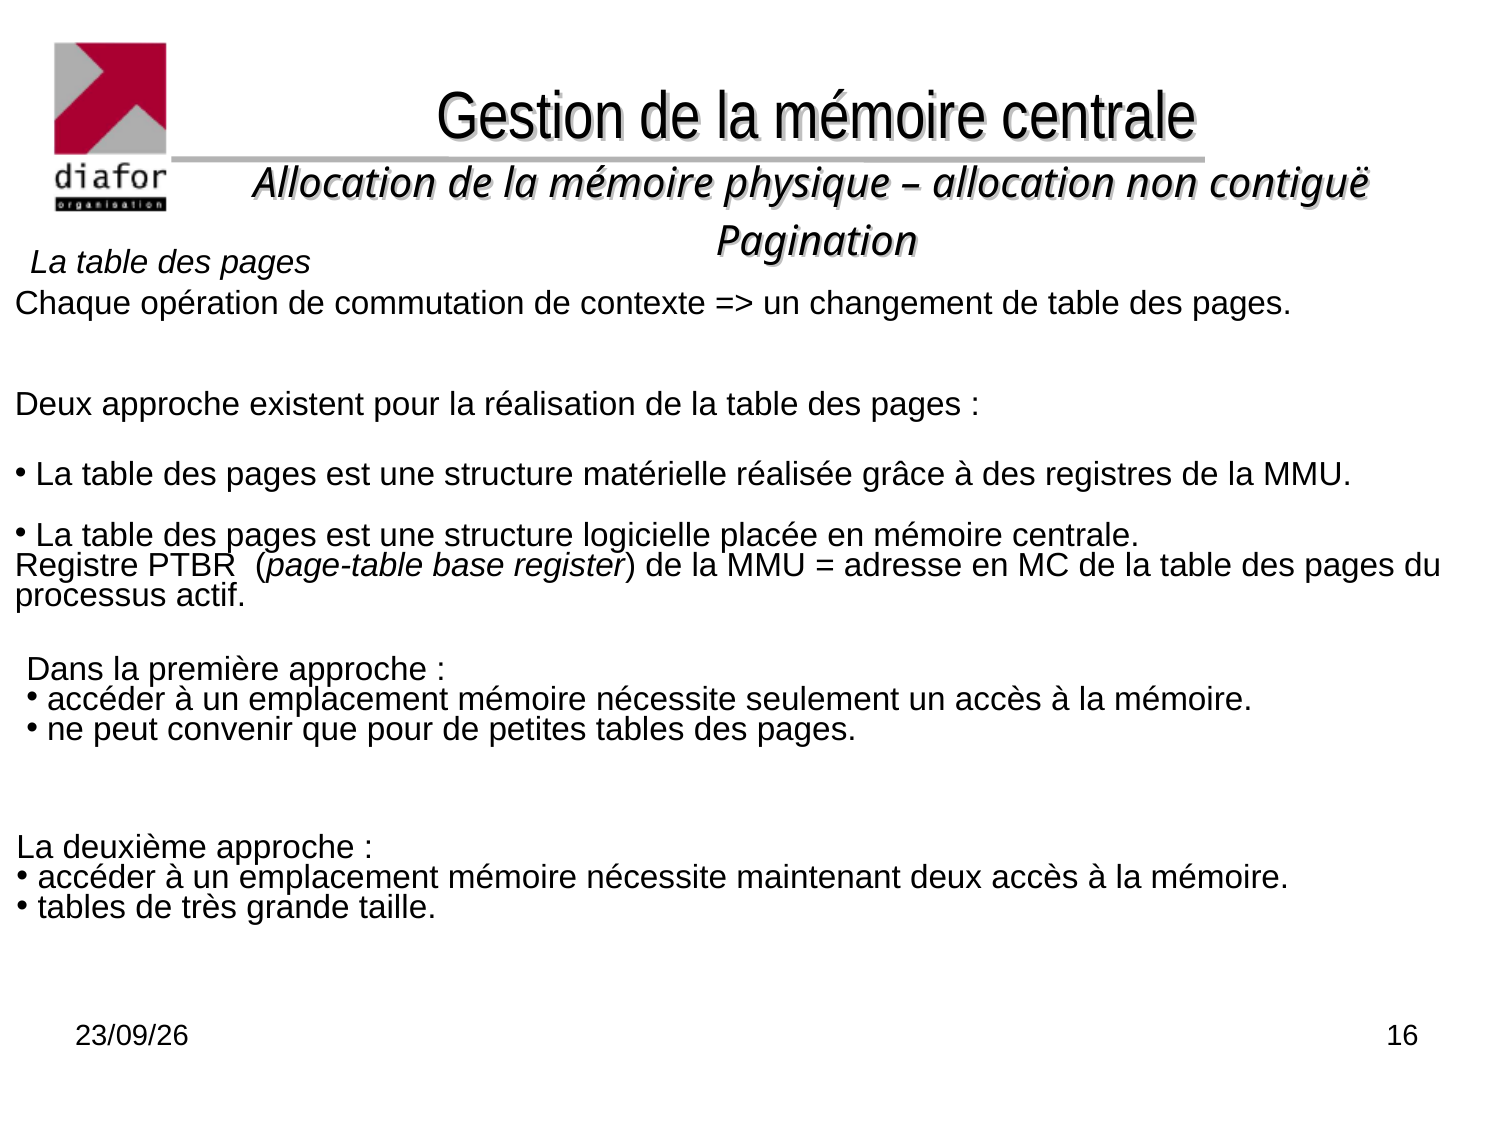

# Gestion de la mémoire centrale Allocation de la mémoire physique – allocation non contiguë Pagination
 La table des pages
Chaque opération de commutation de contexte => un changement de table des pages.
Deux approche existent pour la réalisation de la table des pages :
 La table des pages est une structure matérielle réalisée grâce à des registres de la MMU.
 La table des pages est une structure logicielle placée en mémoire centrale.
Registre PTBR (page-table base register) de la MMU = adresse en MC de la table des pages du
processus actif.
Dans la première approche :
 accéder à un emplacement mémoire nécessite seulement un accès à la mémoire.
 ne peut convenir que pour de petites tables des pages.
La deuxième approche :
 accéder à un emplacement mémoire nécessite maintenant deux accès à la mémoire.
 tables de très grande taille.
16